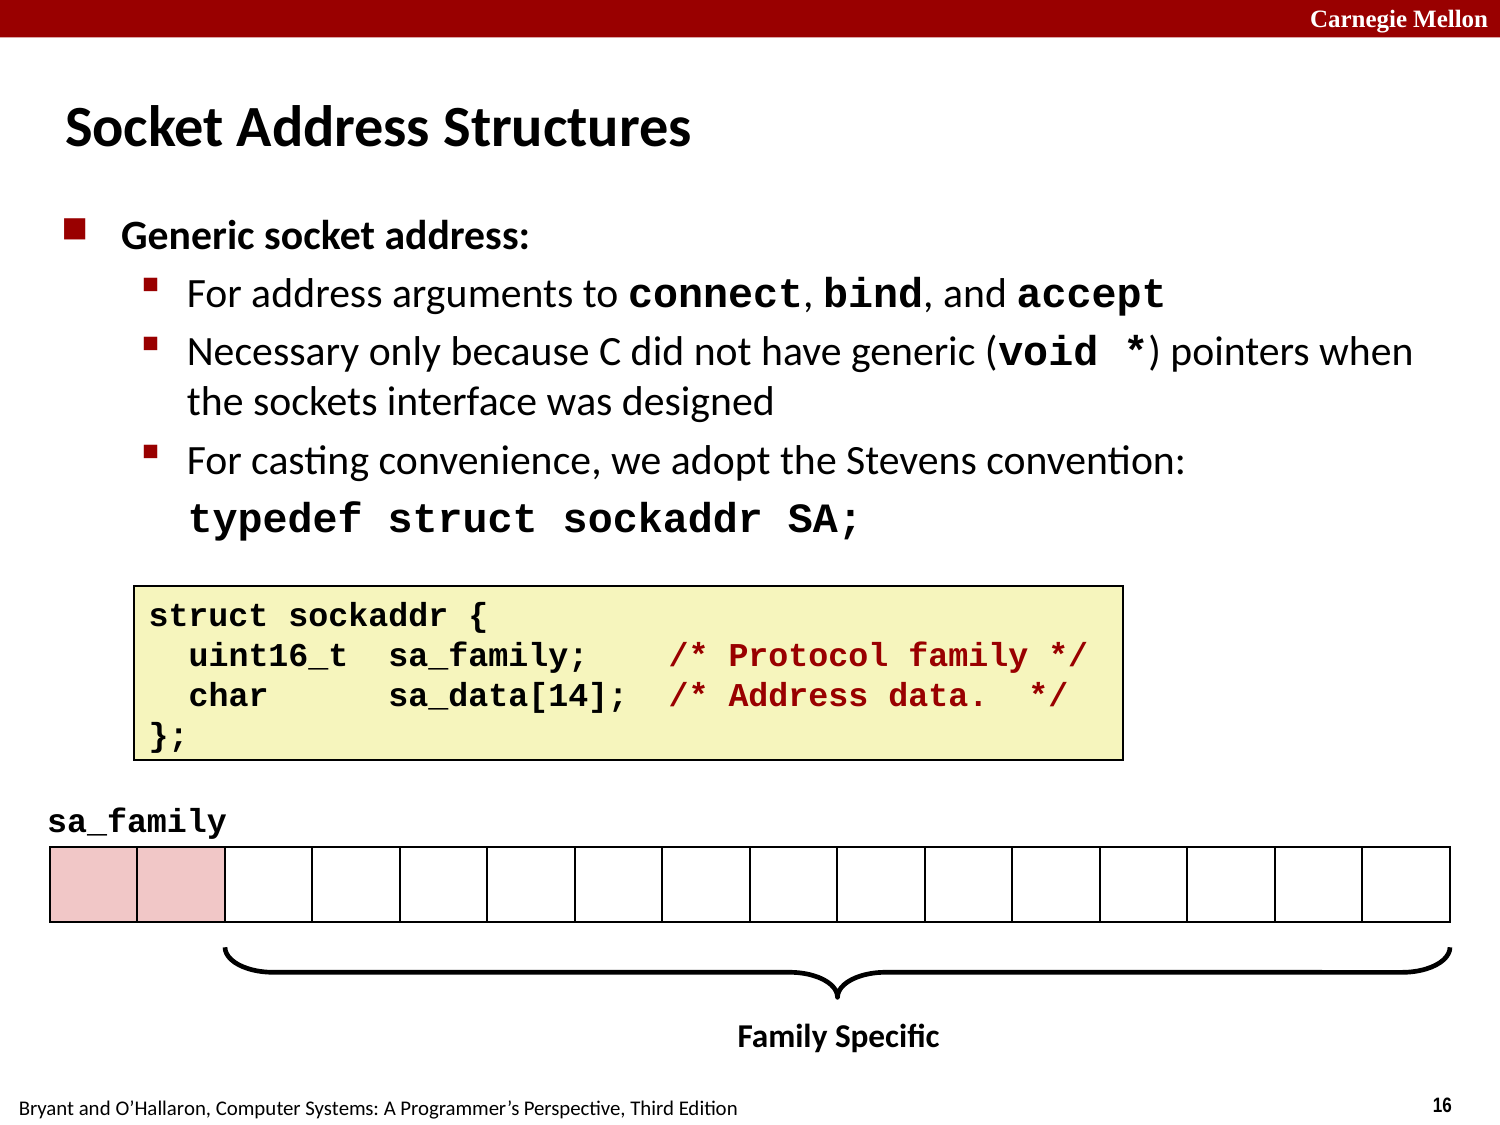

# Socket Address Structures
Generic socket address:
For address arguments to connect, bind, and accept
Necessary only because C did not have generic (void *) pointers when the sockets interface was designed
For casting convenience, we adopt the Stevens convention:
 typedef struct sockaddr SA;
struct sockaddr {
 uint16_t sa_family; /* Protocol family */
 char sa_data[14]; /* Address data. */
};
sa_family
Family Specific